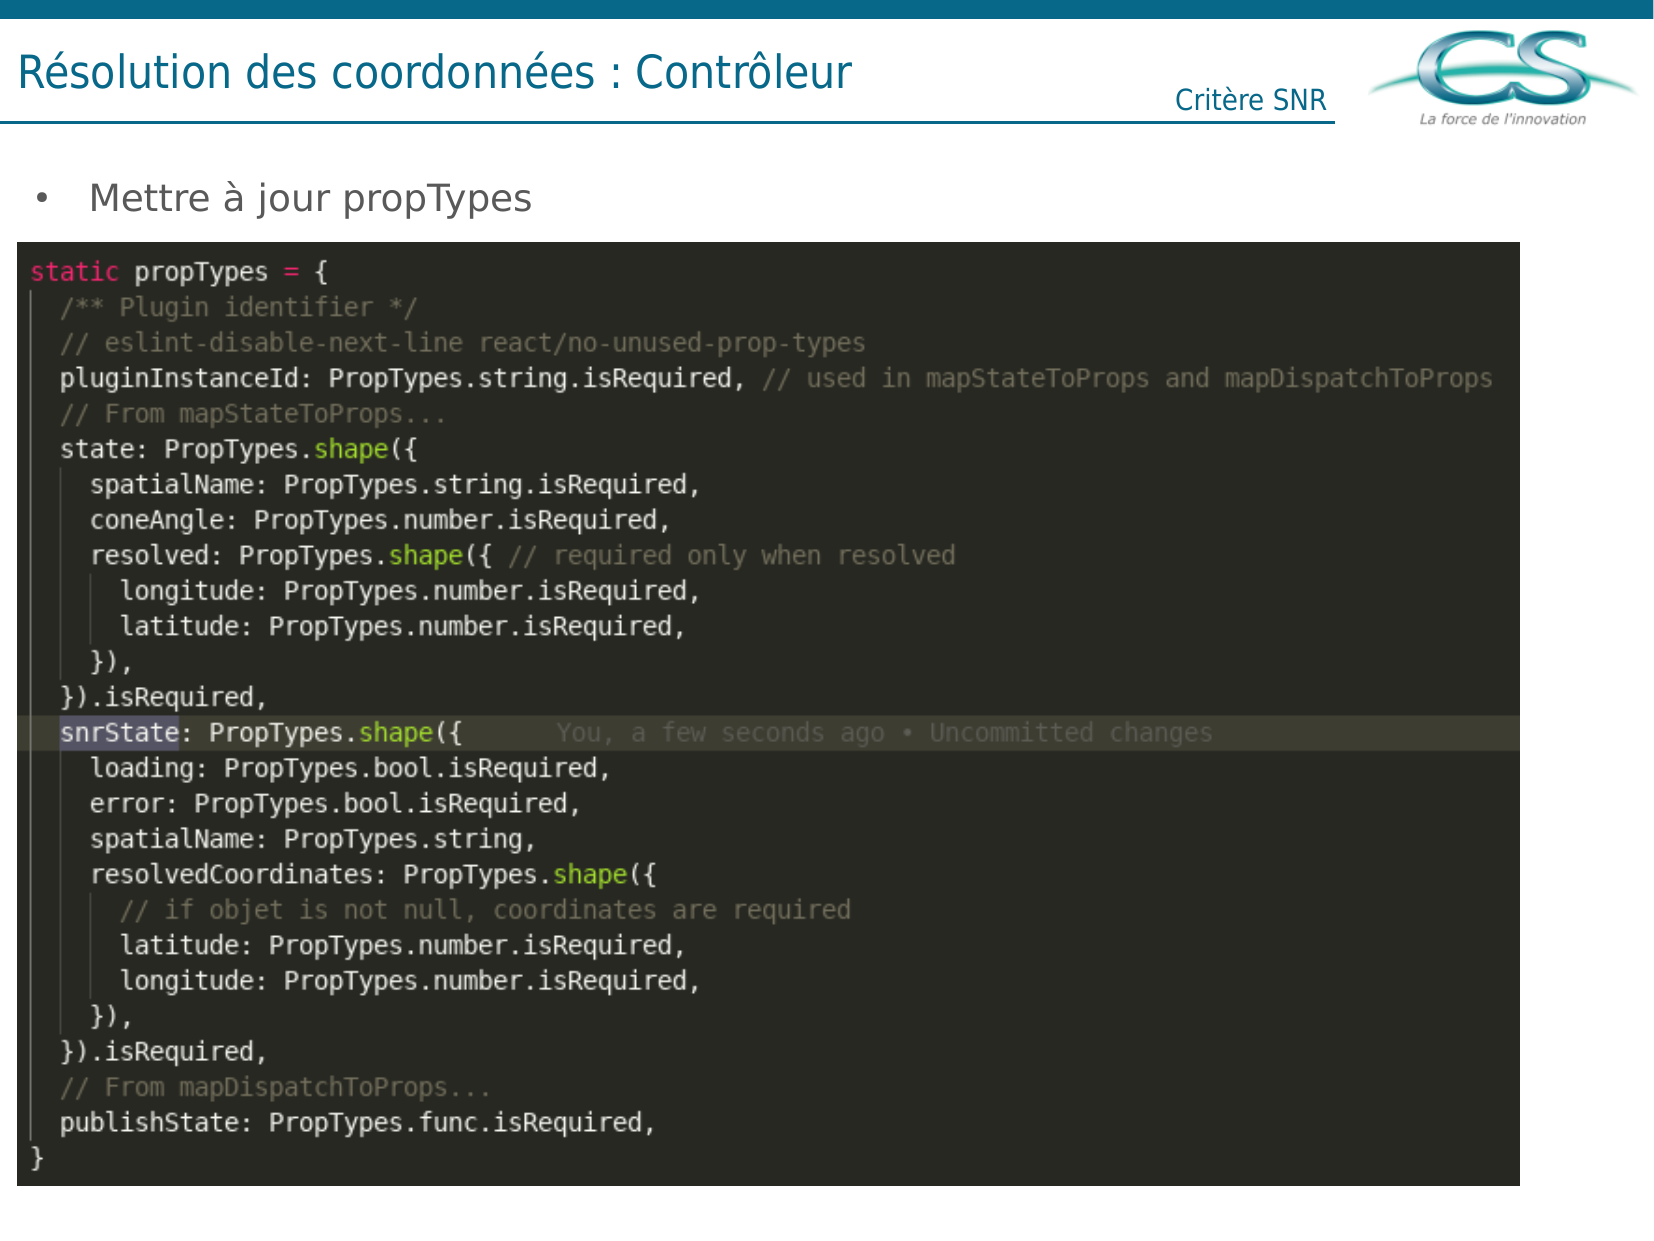

Résolution des coordonnées : Contrôleur
Critère SNR
# Mettre à jour propTypes